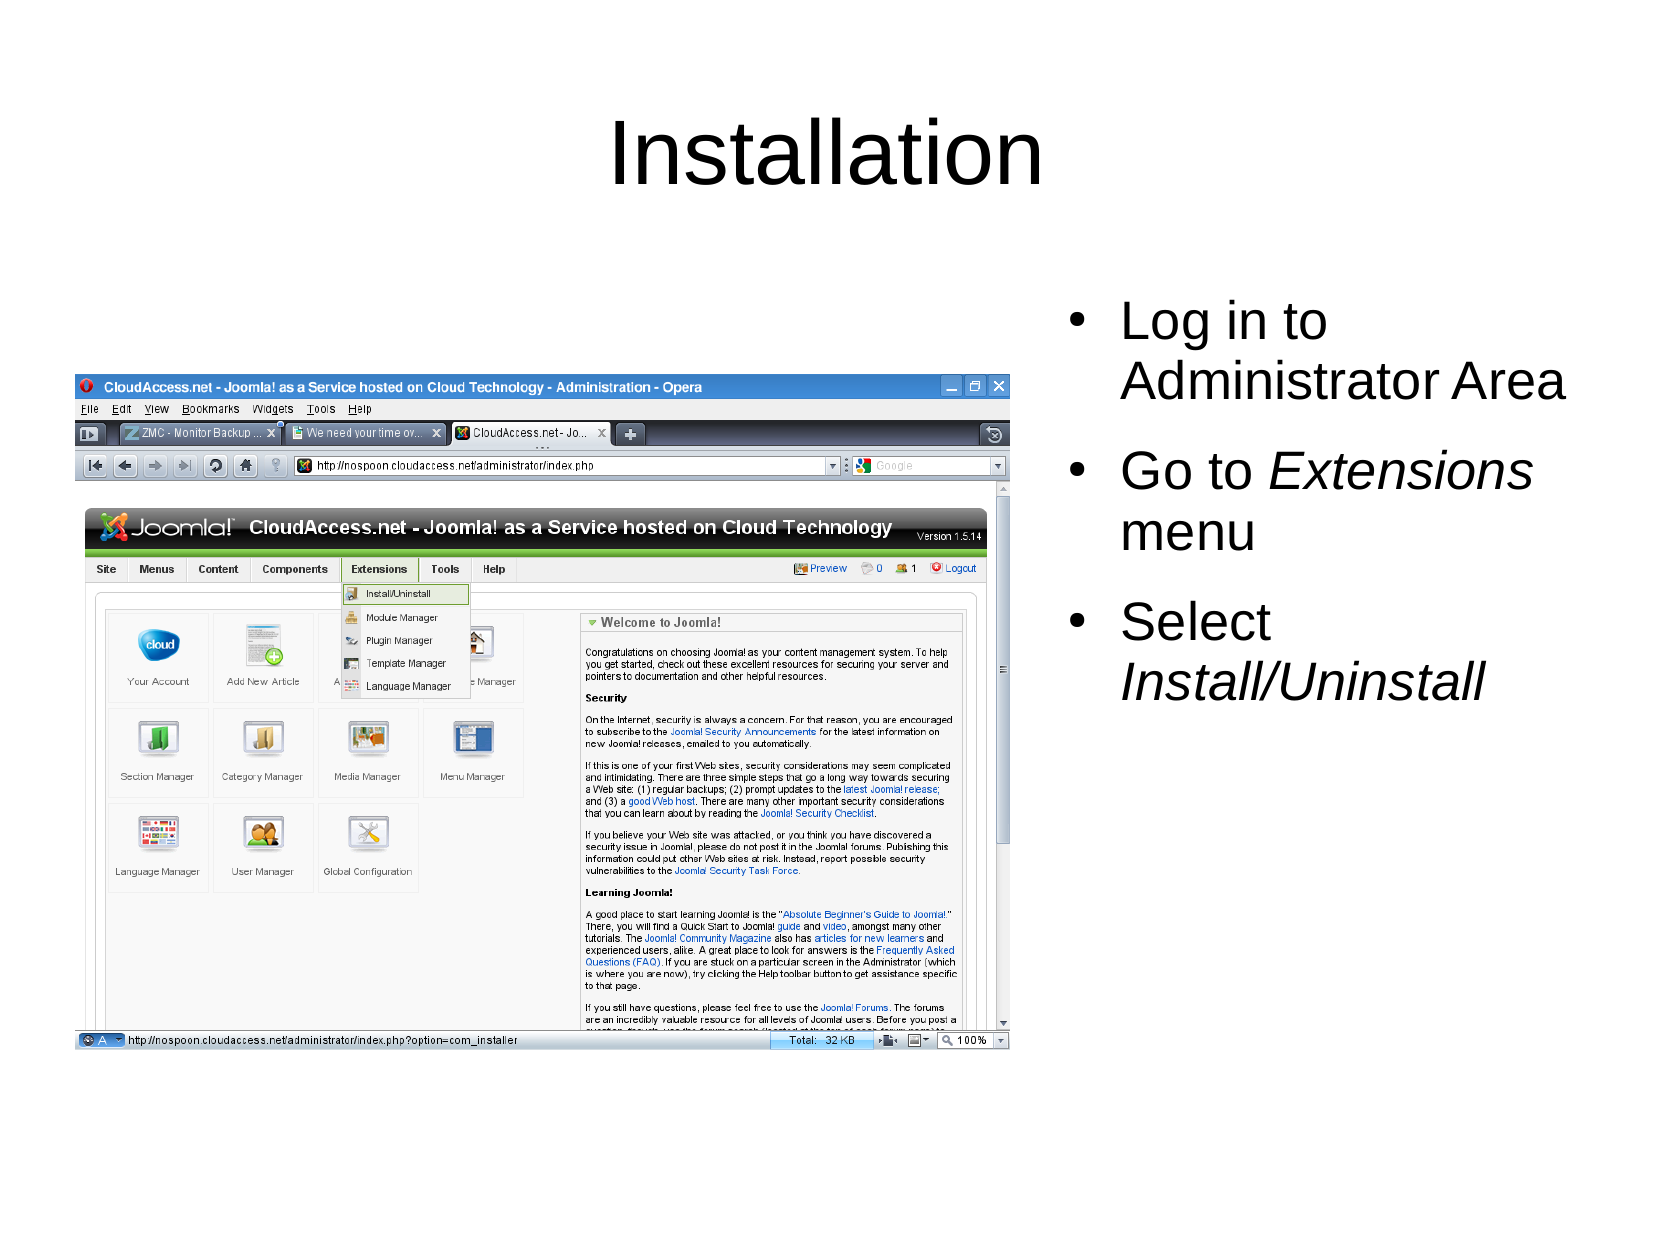

# Installation
Log in to Administrator Area
Go to Extensions menu
Select Install/Uninstall